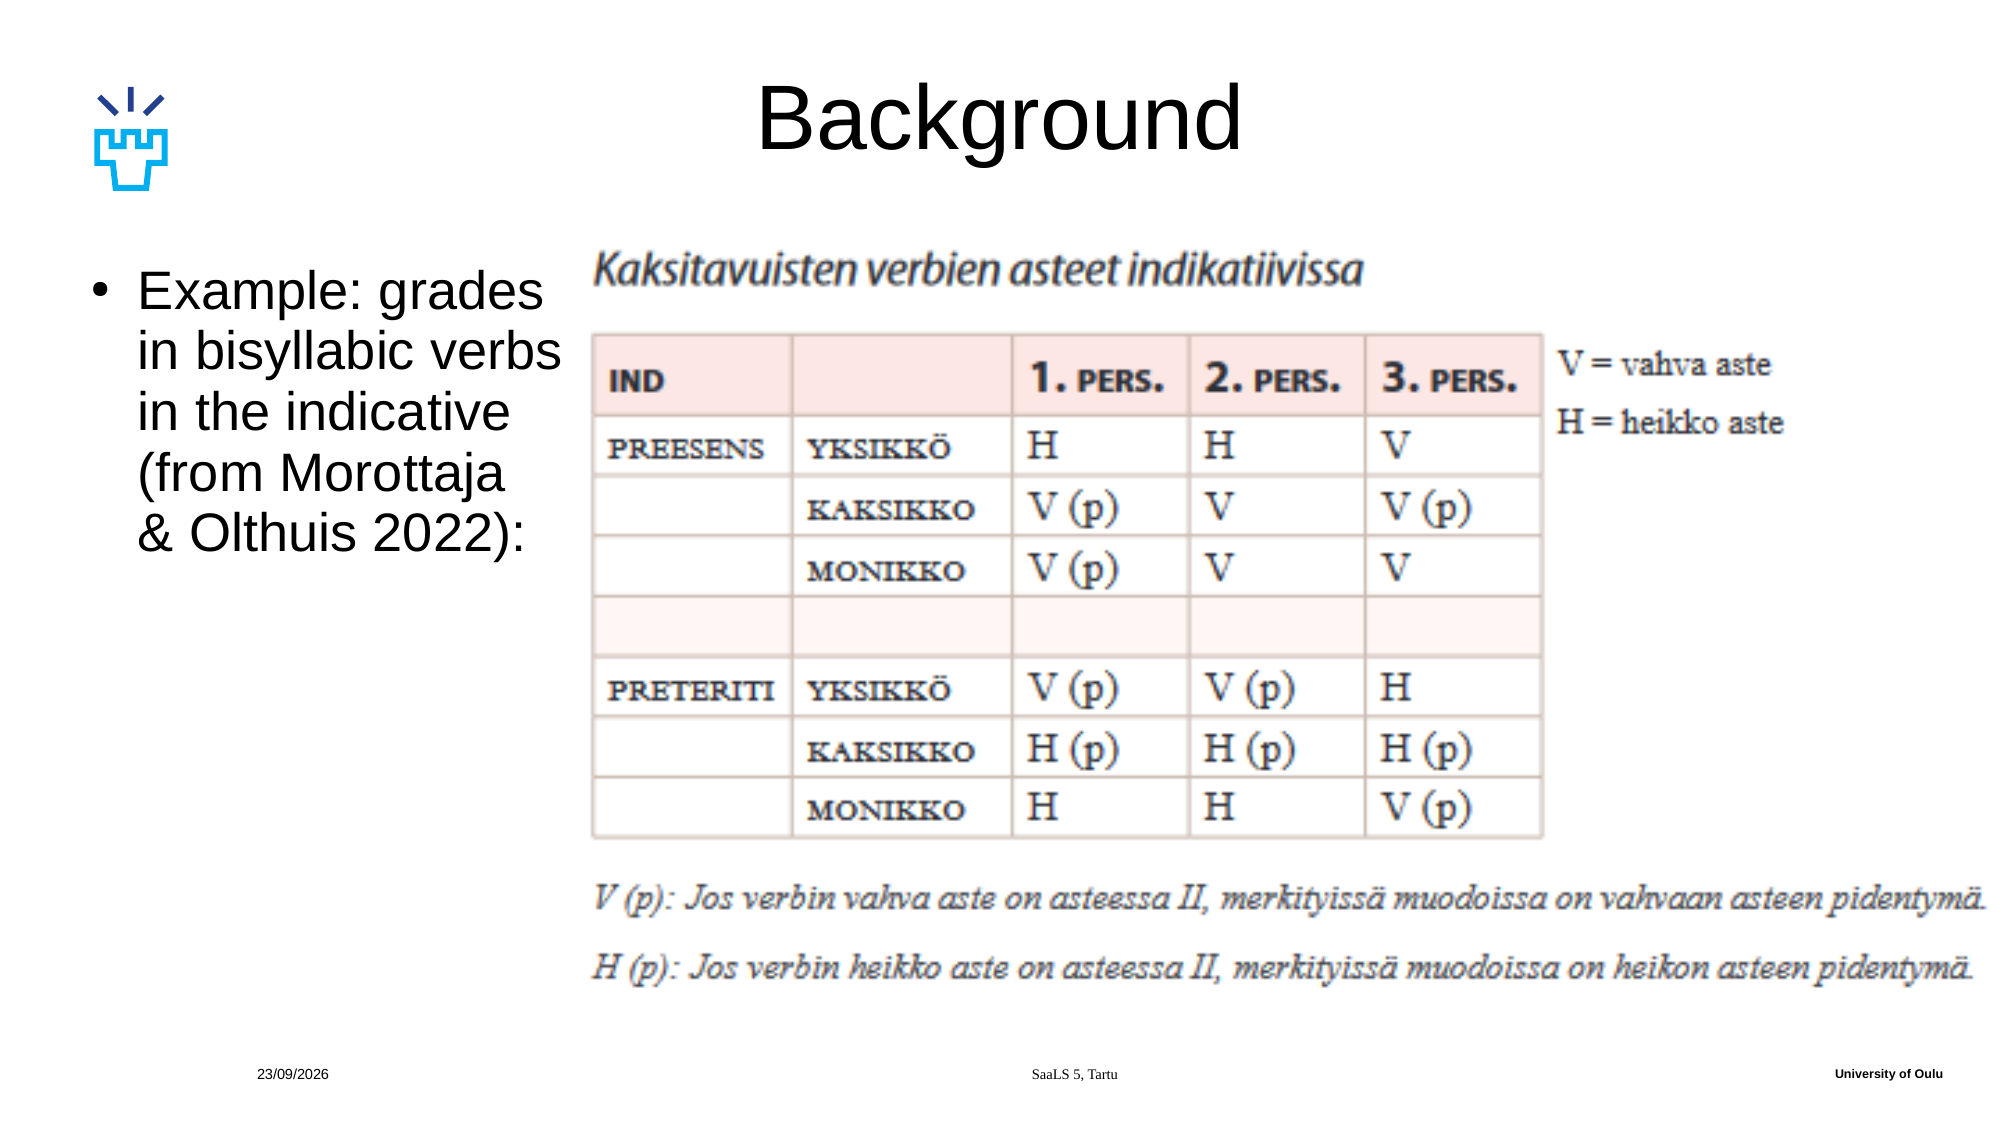

# Background
Example: grades in bisyllabic verbs in the indicative
(from Morottaja
& Olthuis 2022):
https://github.com/tkoukkar/anaraskiela/blob/master/Koukkari_Tuomas-CIFUXIII-oovdanpyehtim.pdf